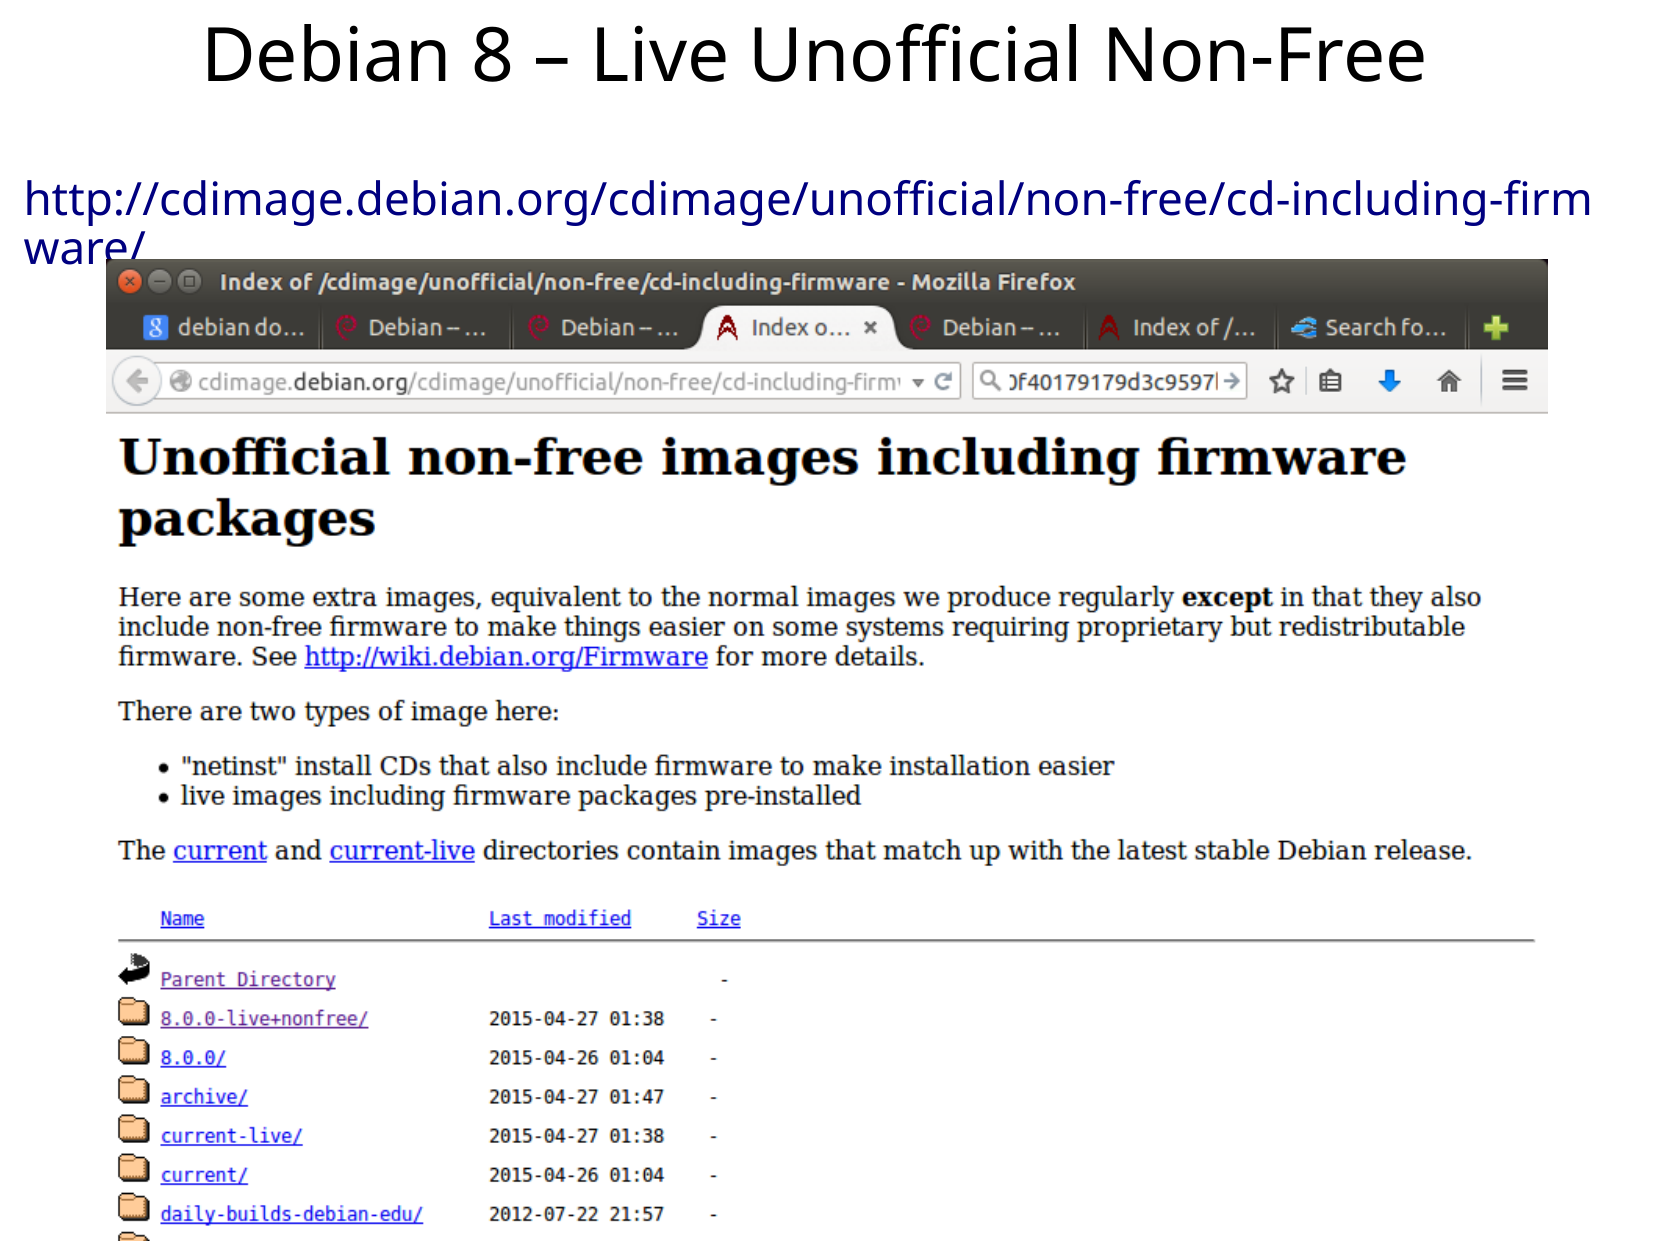

# Debian 8 – Live Unofficial Non-Free http://cdimage.debian.org/cdimage/unofficial/non-free/cd-including-firmware/